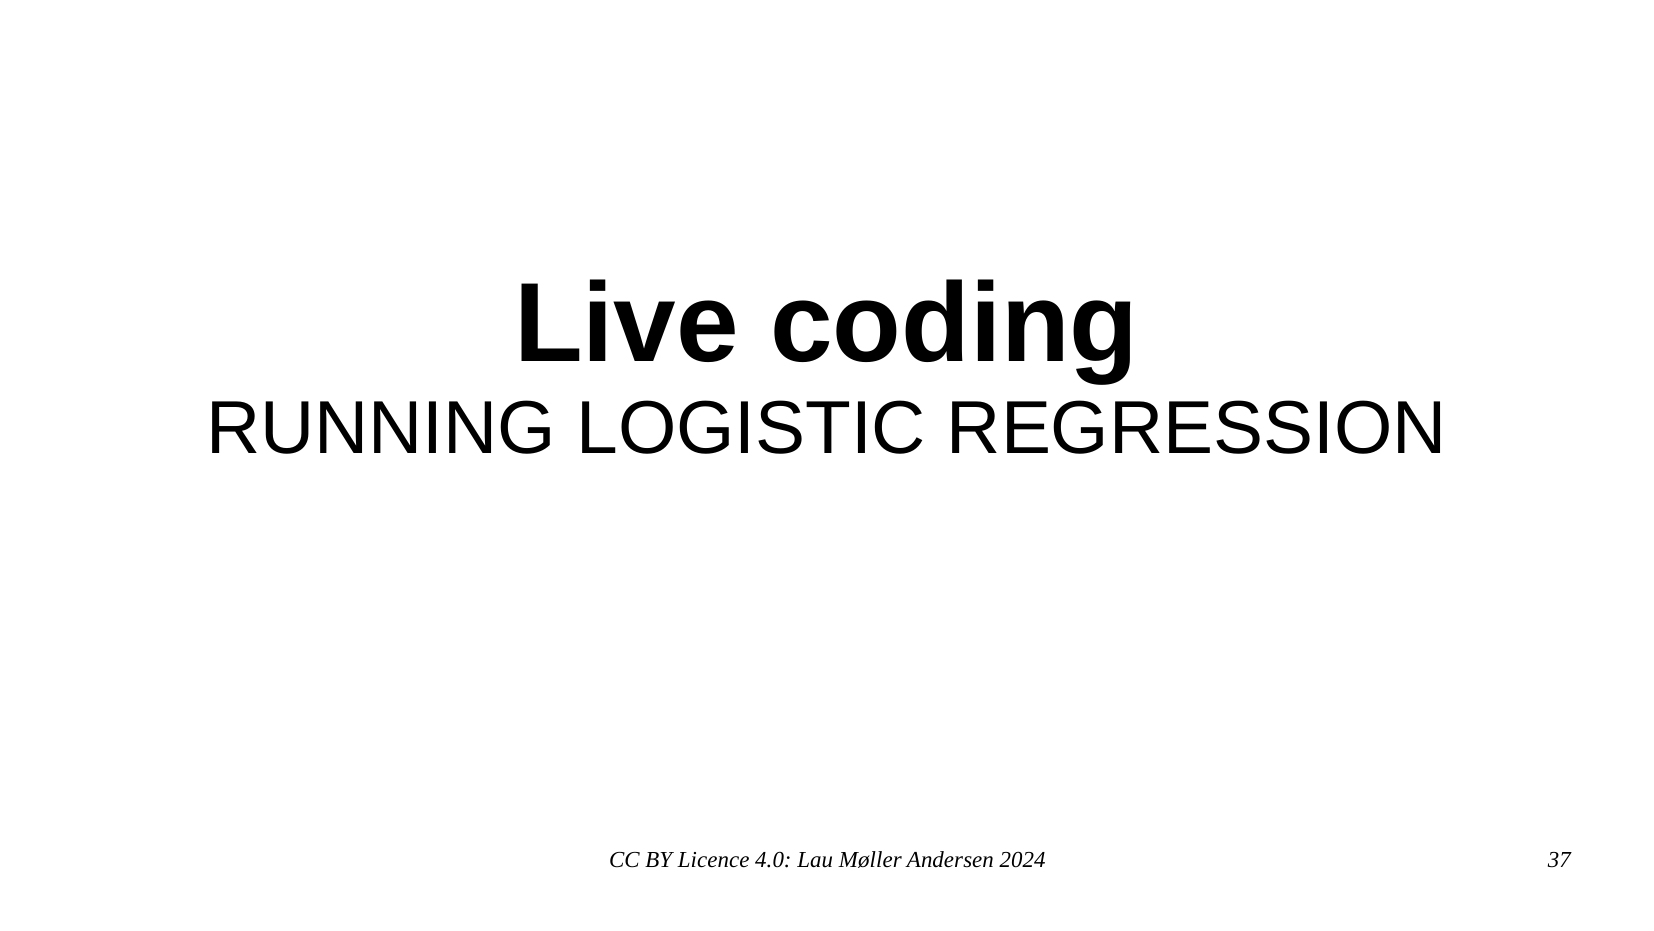

# Live coding
RUNNING LOGISTIC REGRESSION
CC BY Licence 4.0: Lau Møller Andersen 2024
37